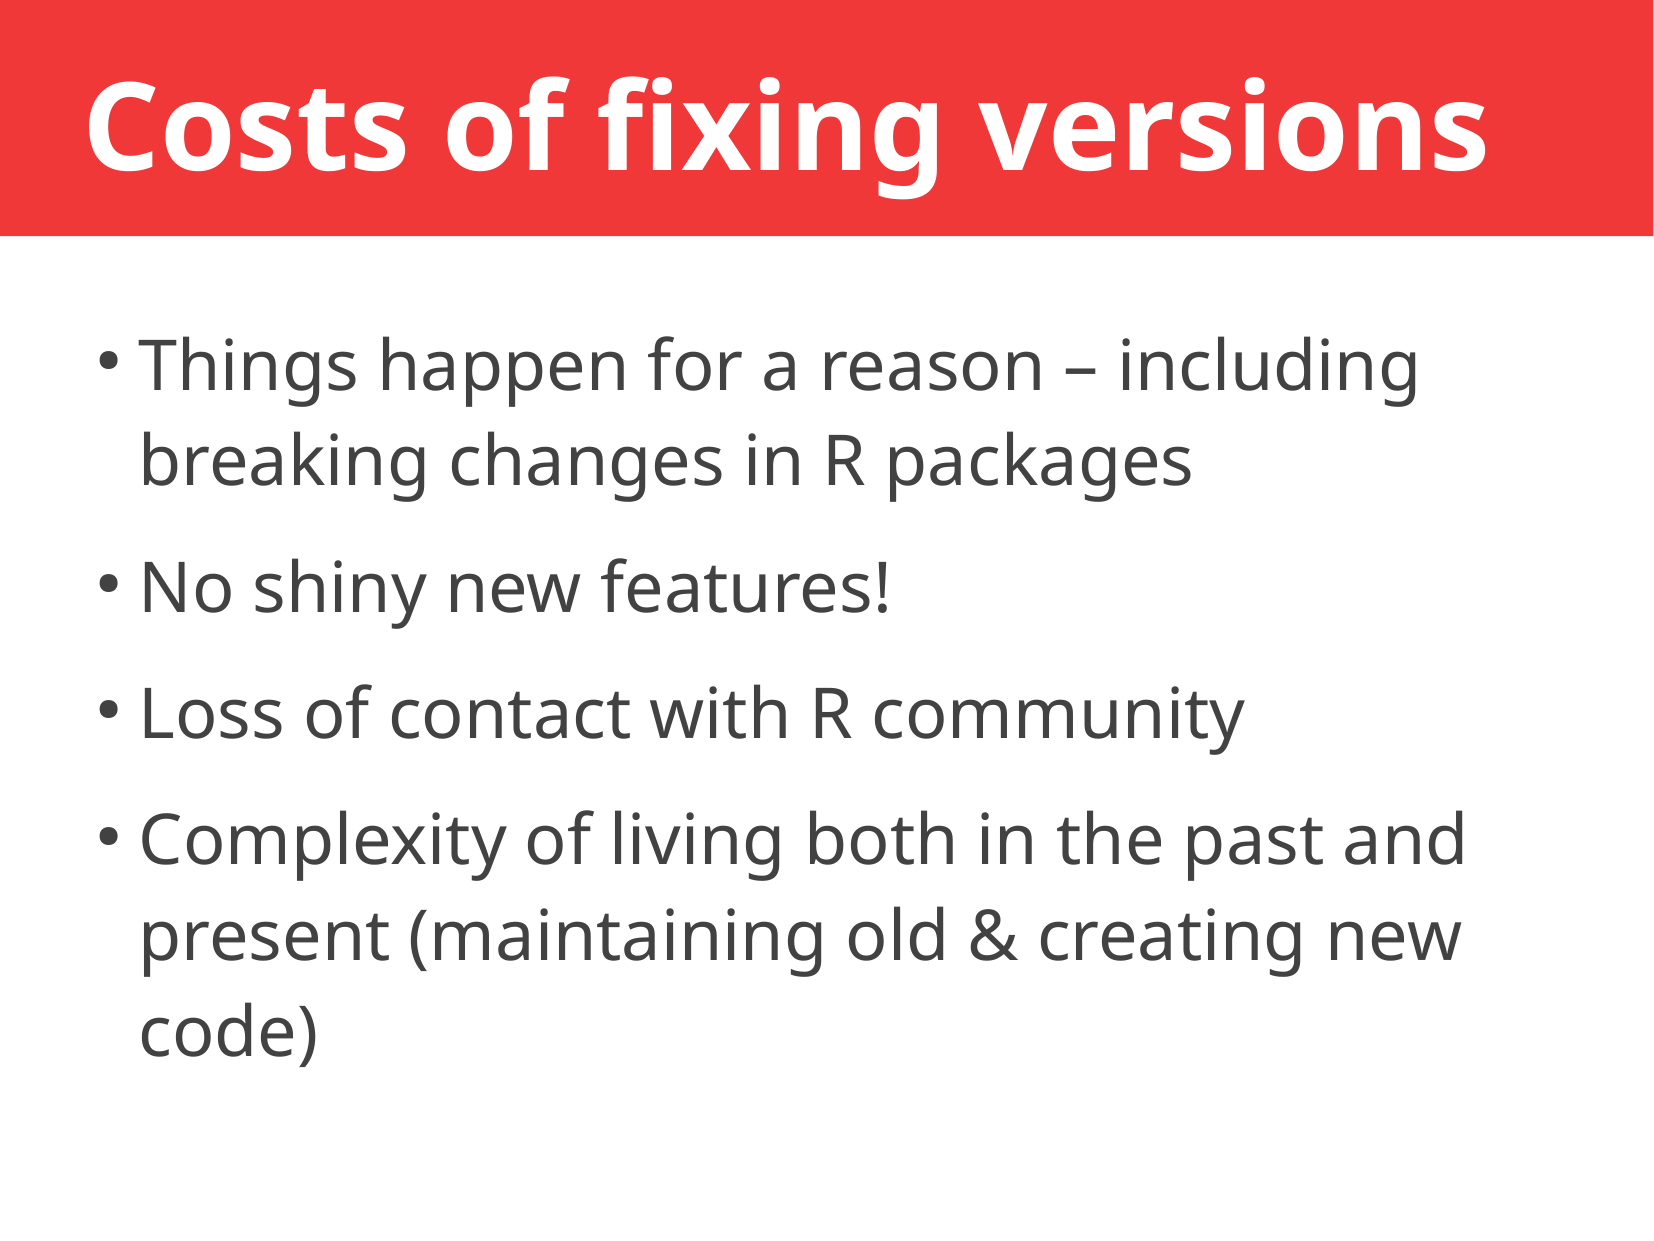

# Costs of fixing versions
Things happen for a reason – including breaking changes in R packages
No shiny new features!
Loss of contact with R community
Complexity of living both in the past and present (maintaining old & creating new code)